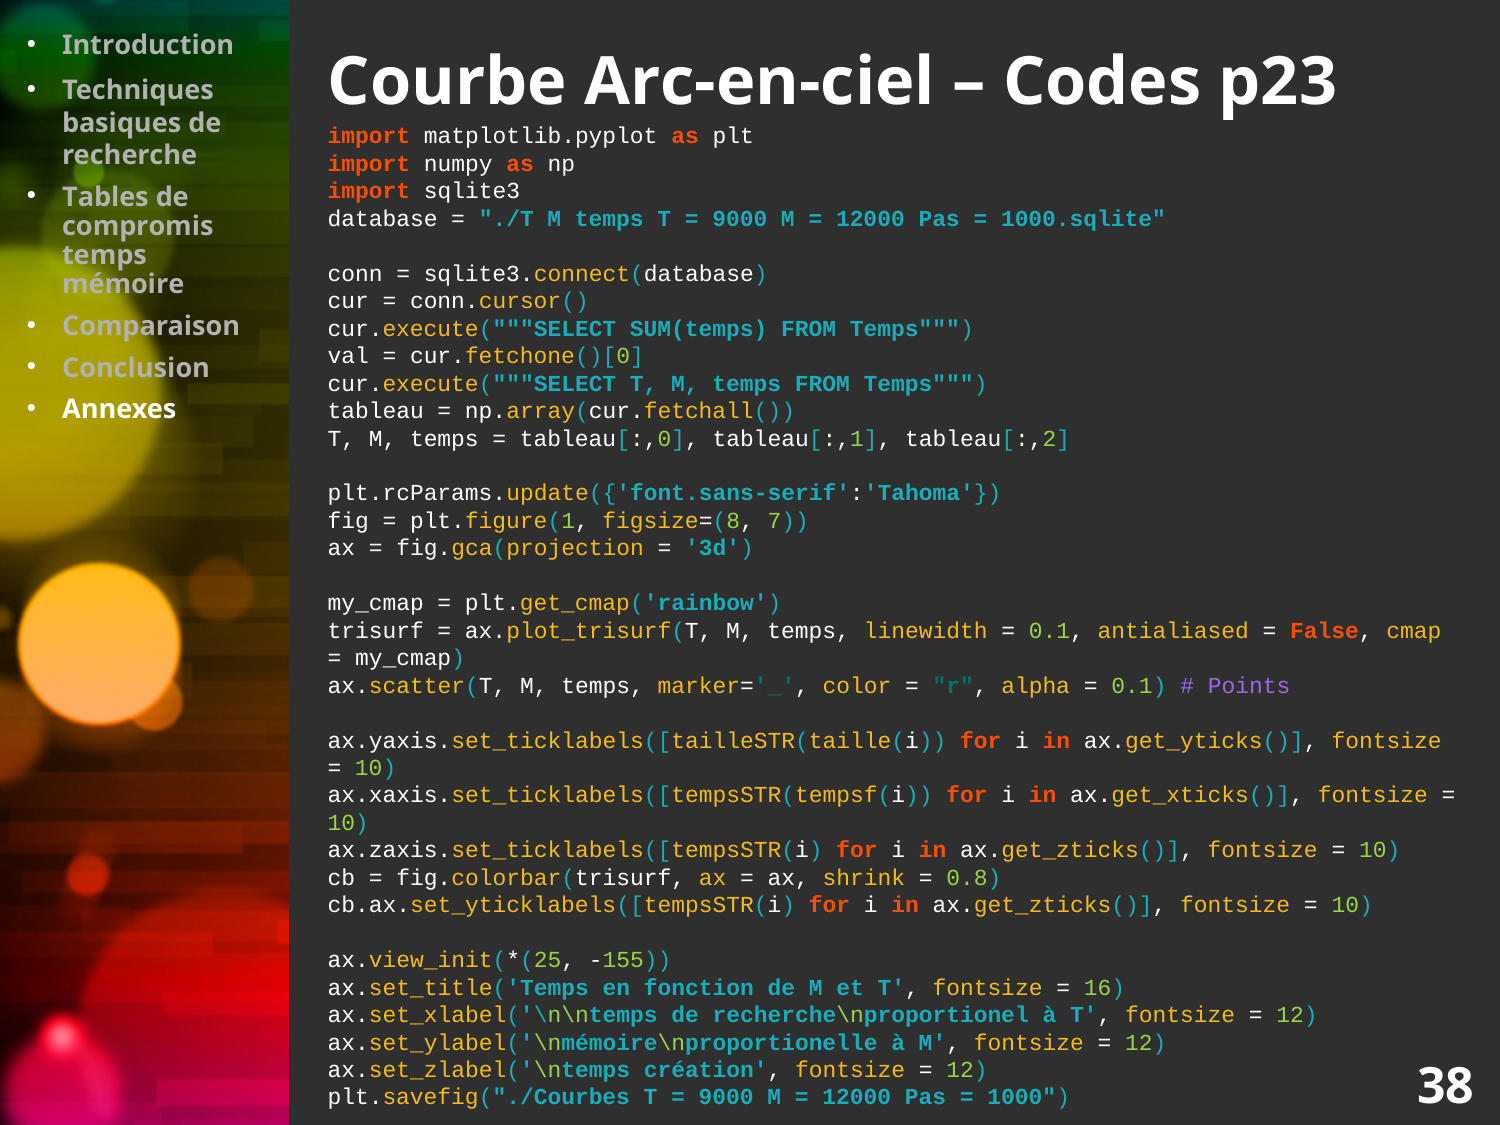

# Courbe Arc-en-ciel – Codes p23
Introduction
Techniques basiques de recherche
Tables de compromis temps mémoire
Comparaison
Conclusion
Annexes
import matplotlib.pyplot as plt
import numpy as np
import sqlite3
database = "./T M temps T = 9000 M = 12000 Pas = 1000.sqlite"
conn = sqlite3.connect(database)
cur = conn.cursor()
cur.execute("""SELECT SUM(temps) FROM Temps""")
val = cur.fetchone()[0]
cur.execute("""SELECT T, M, temps FROM Temps""")
tableau = np.array(cur.fetchall())
T, M, temps = tableau[:,0], tableau[:,1], tableau[:,2]
plt.rcParams.update({'font.sans-serif':'Tahoma'})
fig = plt.figure(1, figsize=(8, 7))
ax = fig.gca(projection = '3d')
my_cmap = plt.get_cmap('rainbow')
trisurf = ax.plot_trisurf(T, M, temps, linewidth = 0.1, antialiased = False, cmap = my_cmap)
ax.scatter(T, M, temps, marker='_', color = "r", alpha = 0.1) # Points
ax.yaxis.set_ticklabels([tailleSTR(taille(i)) for i in ax.get_yticks()], fontsize = 10)
ax.xaxis.set_ticklabels([tempsSTR(tempsf(i)) for i in ax.get_xticks()], fontsize = 10)
ax.zaxis.set_ticklabels([tempsSTR(i) for i in ax.get_zticks()], fontsize = 10)
cb = fig.colorbar(trisurf, ax = ax, shrink = 0.8)
cb.ax.set_yticklabels([tempsSTR(i) for i in ax.get_zticks()], fontsize = 10)
ax.view_init(*(25, -155))
ax.set_title('Temps en fonction de M et T', fontsize = 16)
ax.set_xlabel('\n\ntemps de recherche\nproportionel à T', fontsize = 12)
ax.set_ylabel('\nmémoire\nproportionelle à M', fontsize = 12)
ax.set_zlabel('\ntemps création', fontsize = 12)
plt.savefig("./Courbes T = 9000 M = 12000 Pas = 1000")